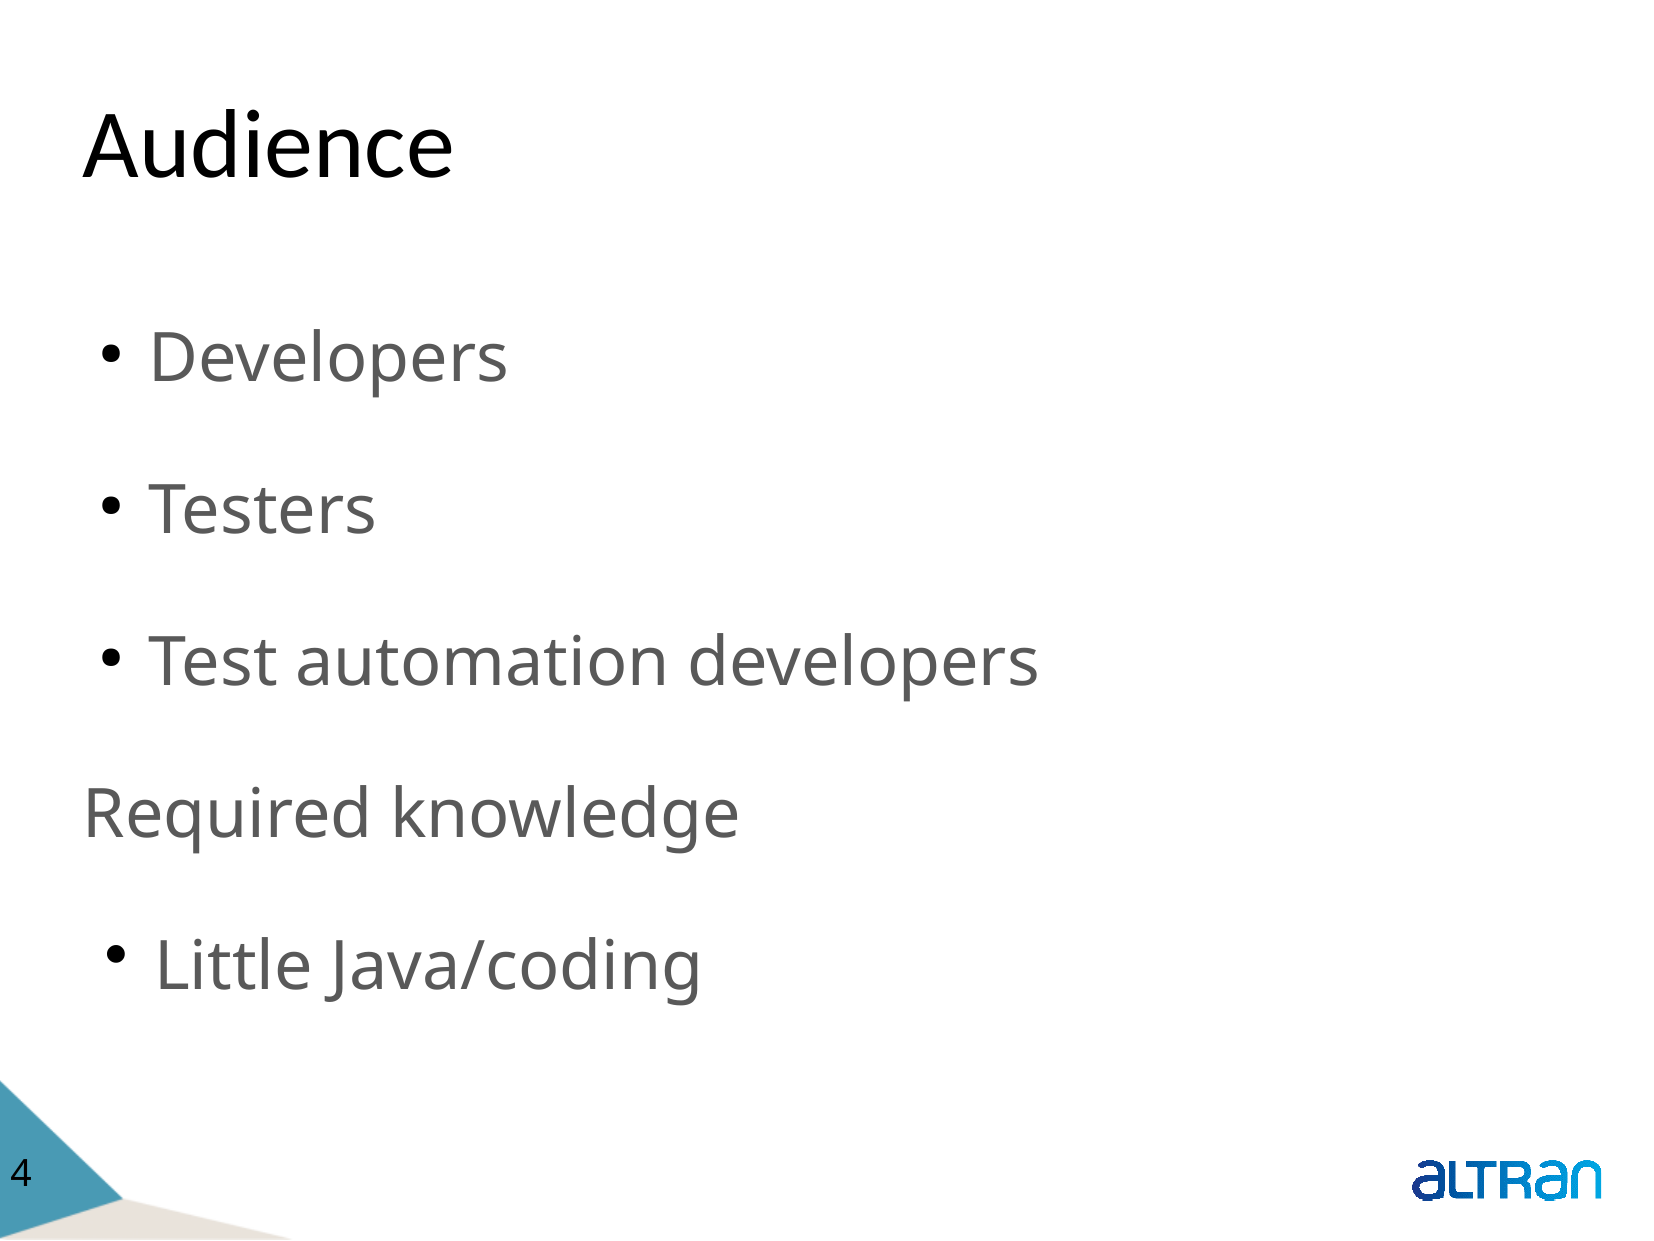

# Audience
Developers
Testers
Test automation developers
Required knowledge
Little Java/coding
4